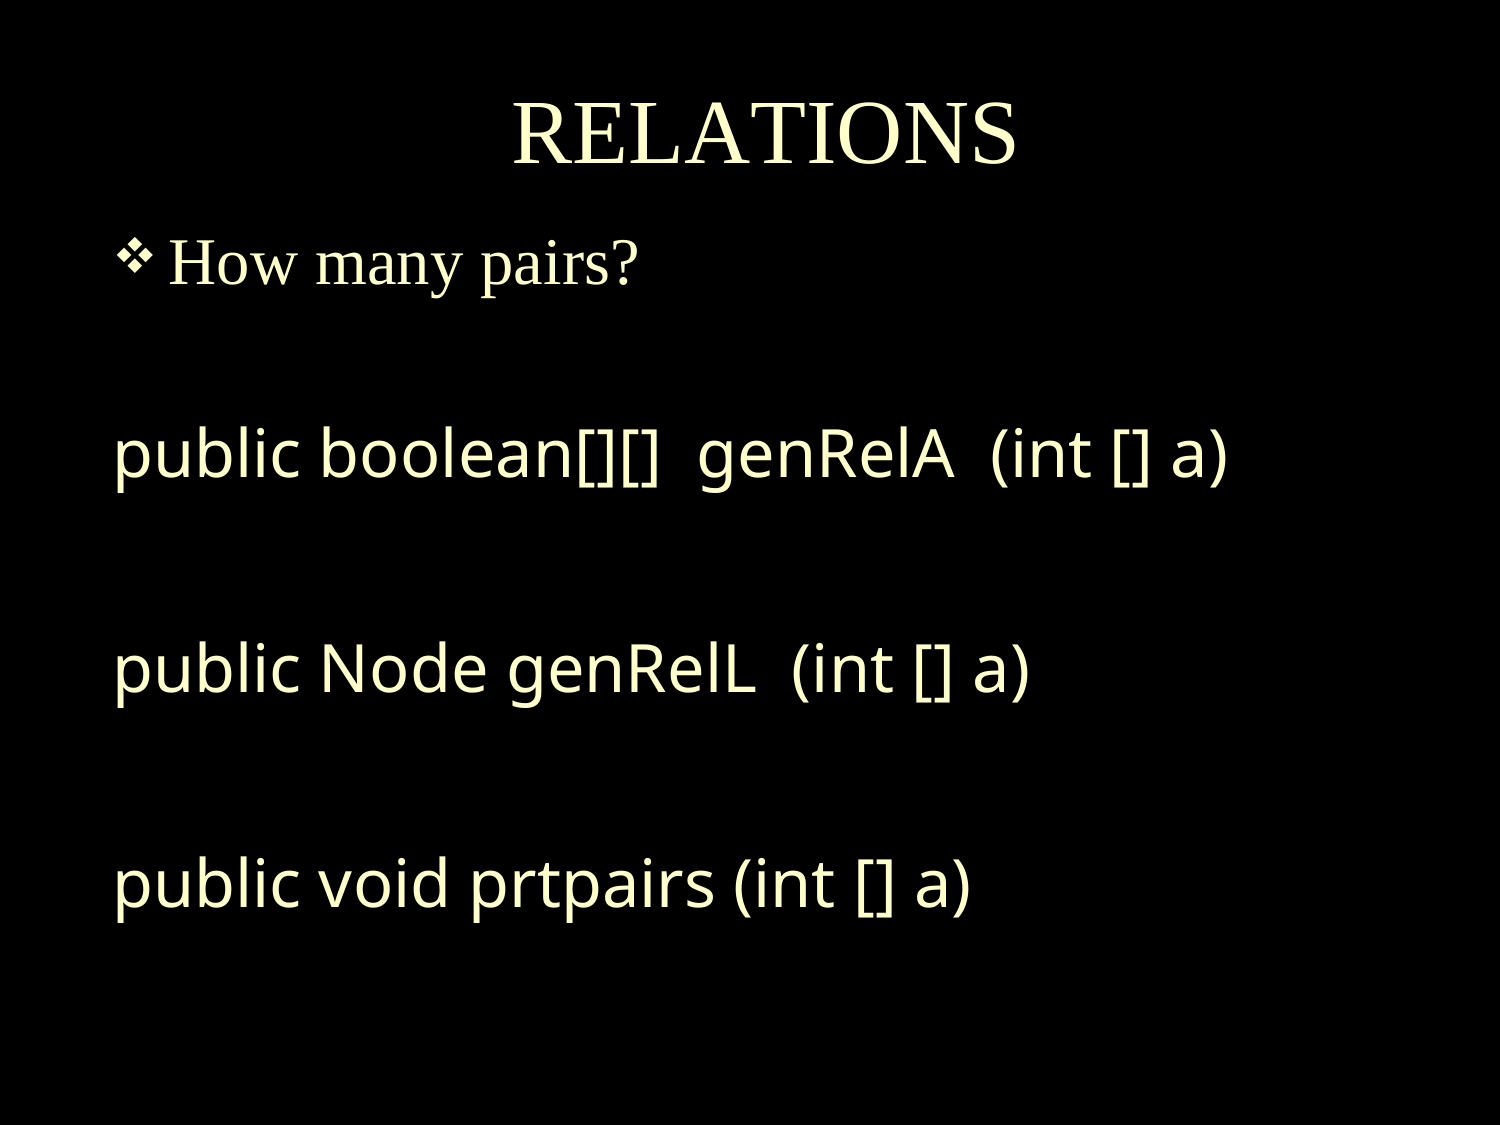

# RELATIONS
How many pairs?
public boolean[][] genRelA (int [] a)
public Node genRelL (int [] a)
public void prtpairs (int [] a)